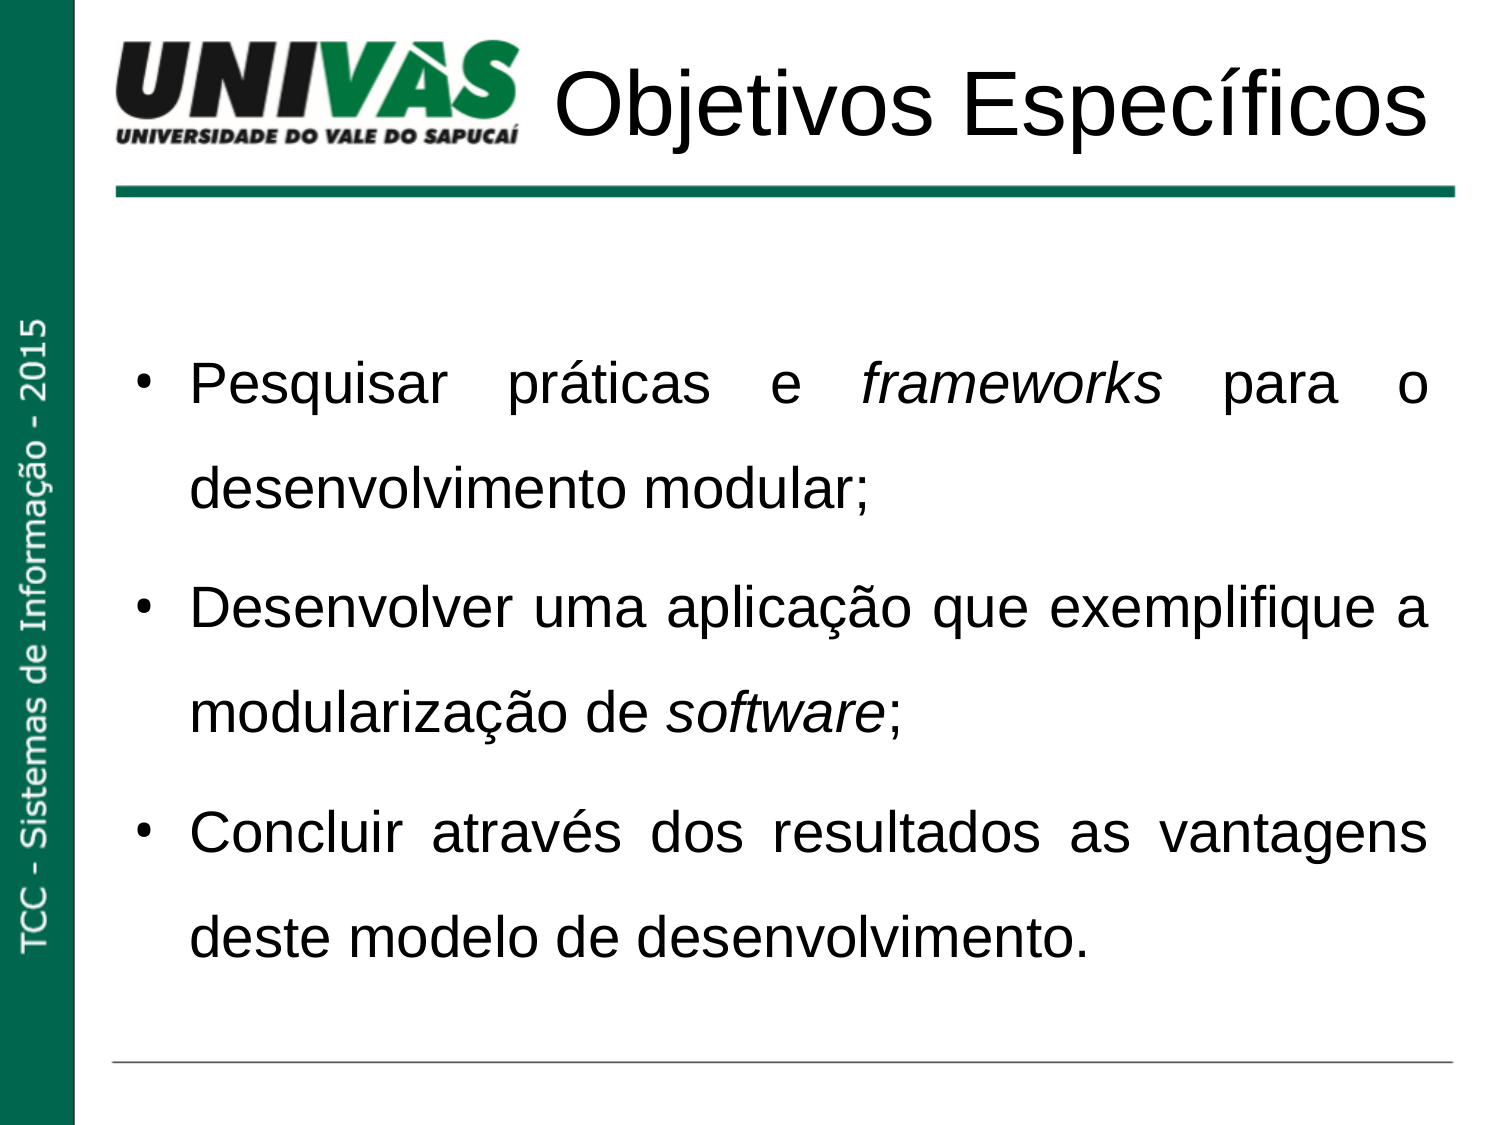

# Objetivos Específicos
Pesquisar práticas e frameworks para o desenvolvimento modular;
Desenvolver uma aplicação que exemplifique a modularização de software;
Concluir através dos resultados as vantagens deste modelo de desenvolvimento.